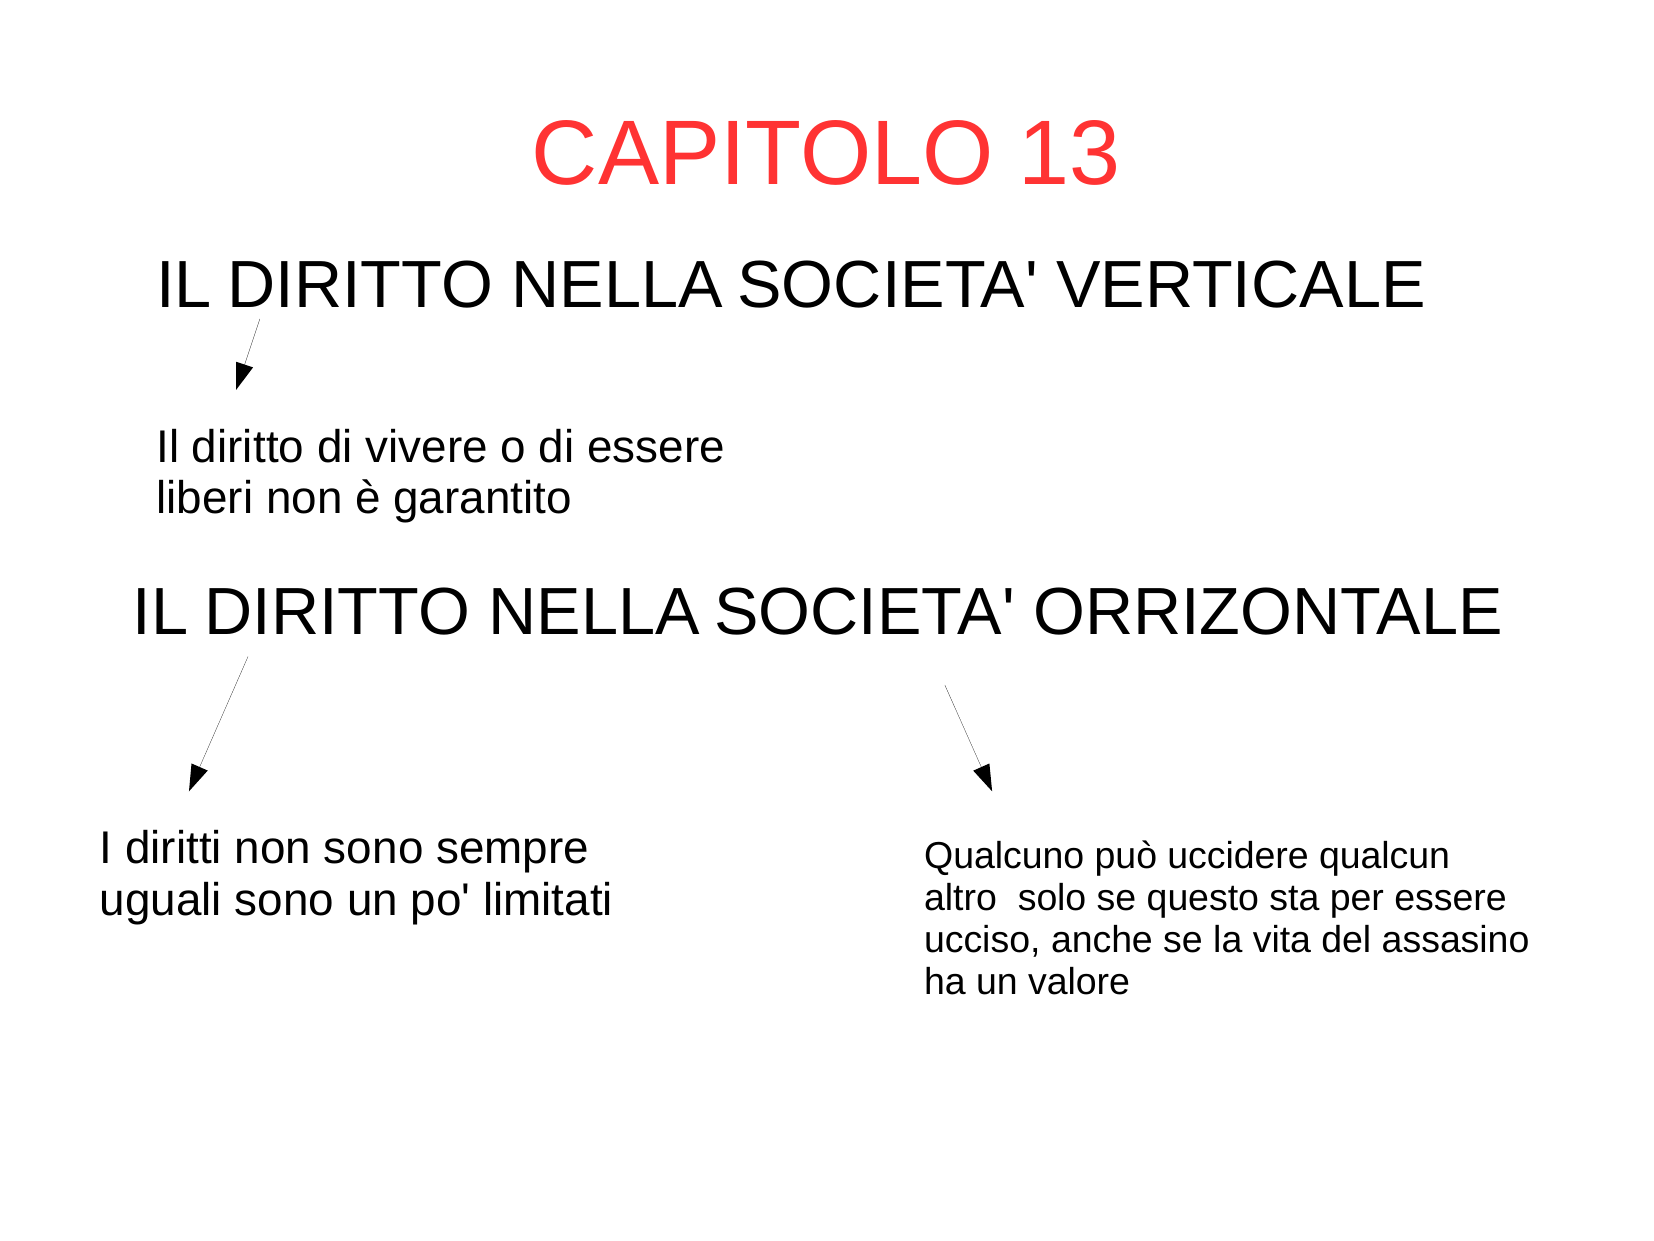

# CAPITOLO 13
IL DIRITTO NELLA SOCIETA' VERTICALE
Il diritto di vivere o di essere liberi non è garantito
IL DIRITTO NELLA SOCIETA' ORRIZONTALE
I diritti non sono sempre uguali sono un po' limitati
Qualcuno può uccidere qualcun altro solo se questo sta per essere ucciso, anche se la vita del assasino ha un valore